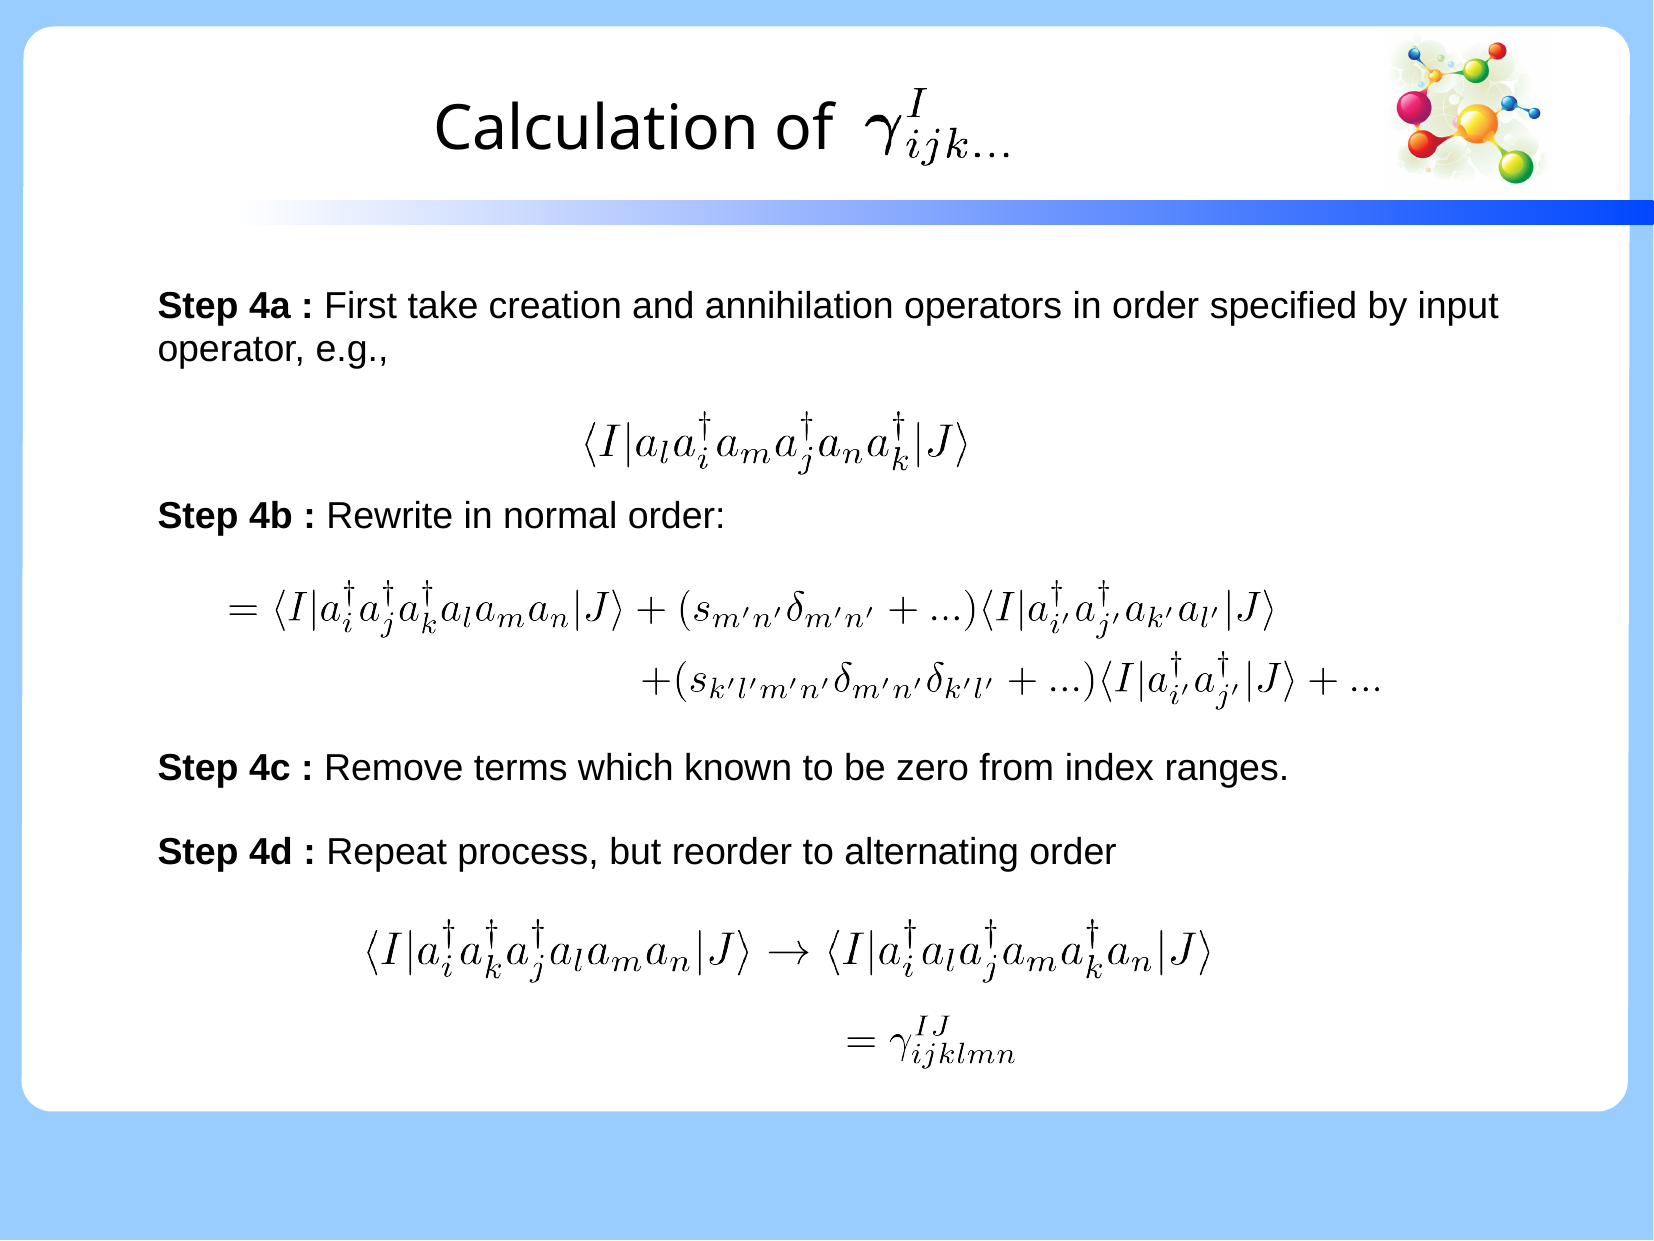

# Calculation of
Step 4a : First take creation and annihilation operators in order specified by input operator, e.g.,
Step 4b : Rewrite in normal order:
Step 4c : Remove terms which known to be zero from index ranges.
Step 4d : Repeat process, but reorder to alternating order